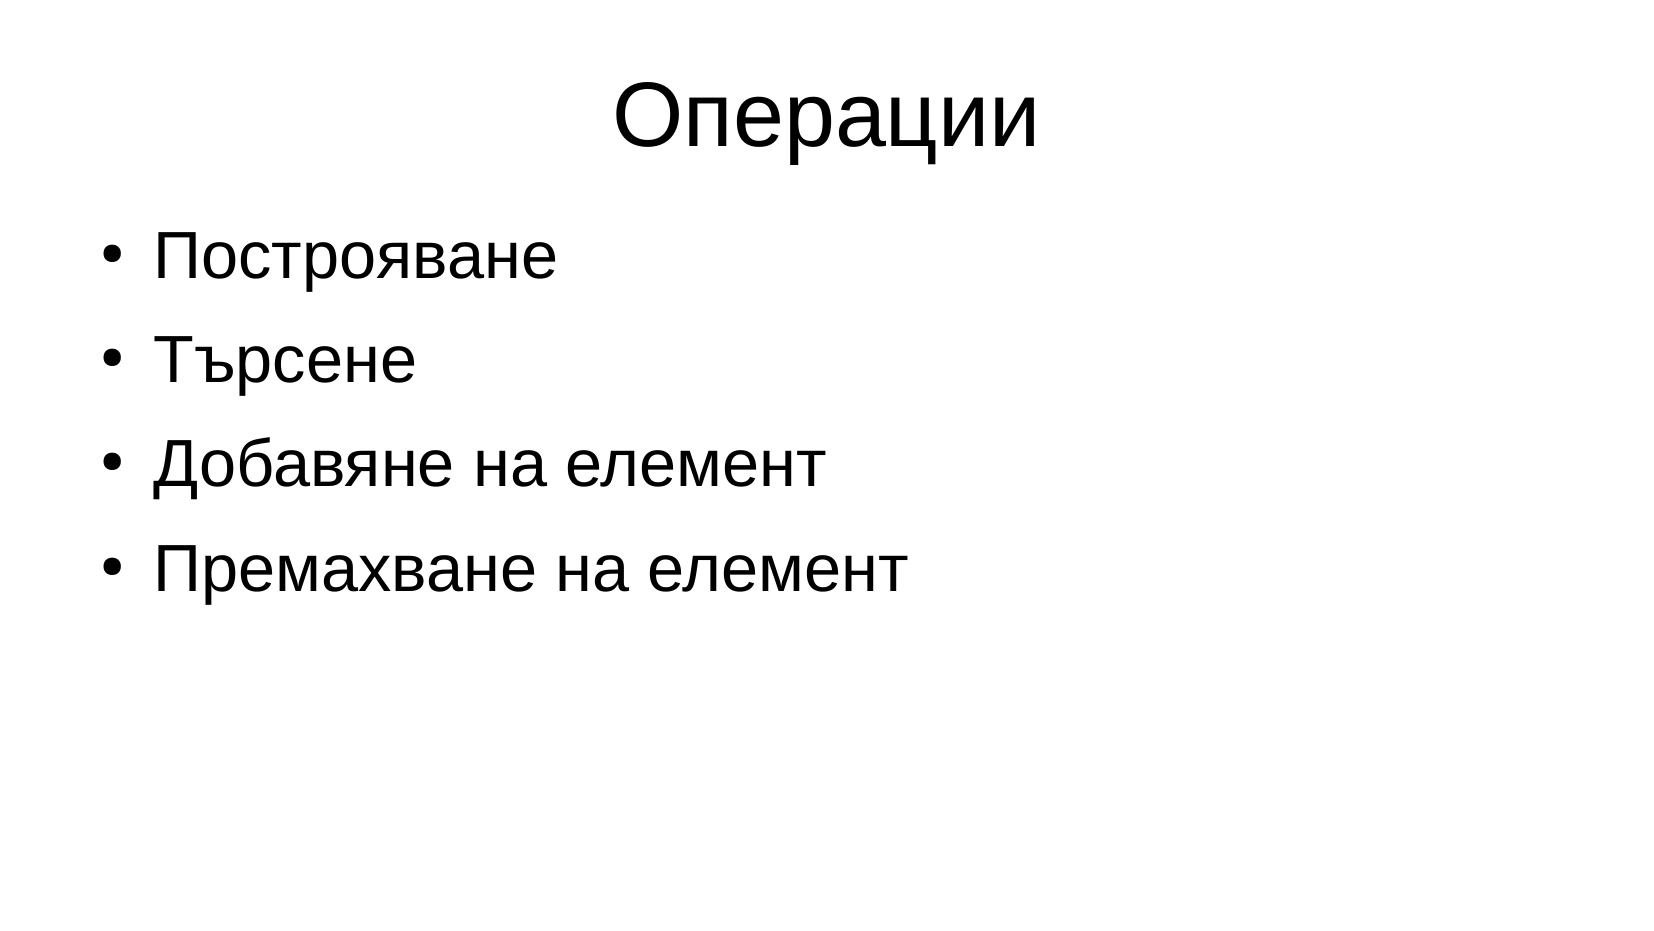

# Операции
Построяване
Търсене
Добавяне на елемент
Премахване на елемент